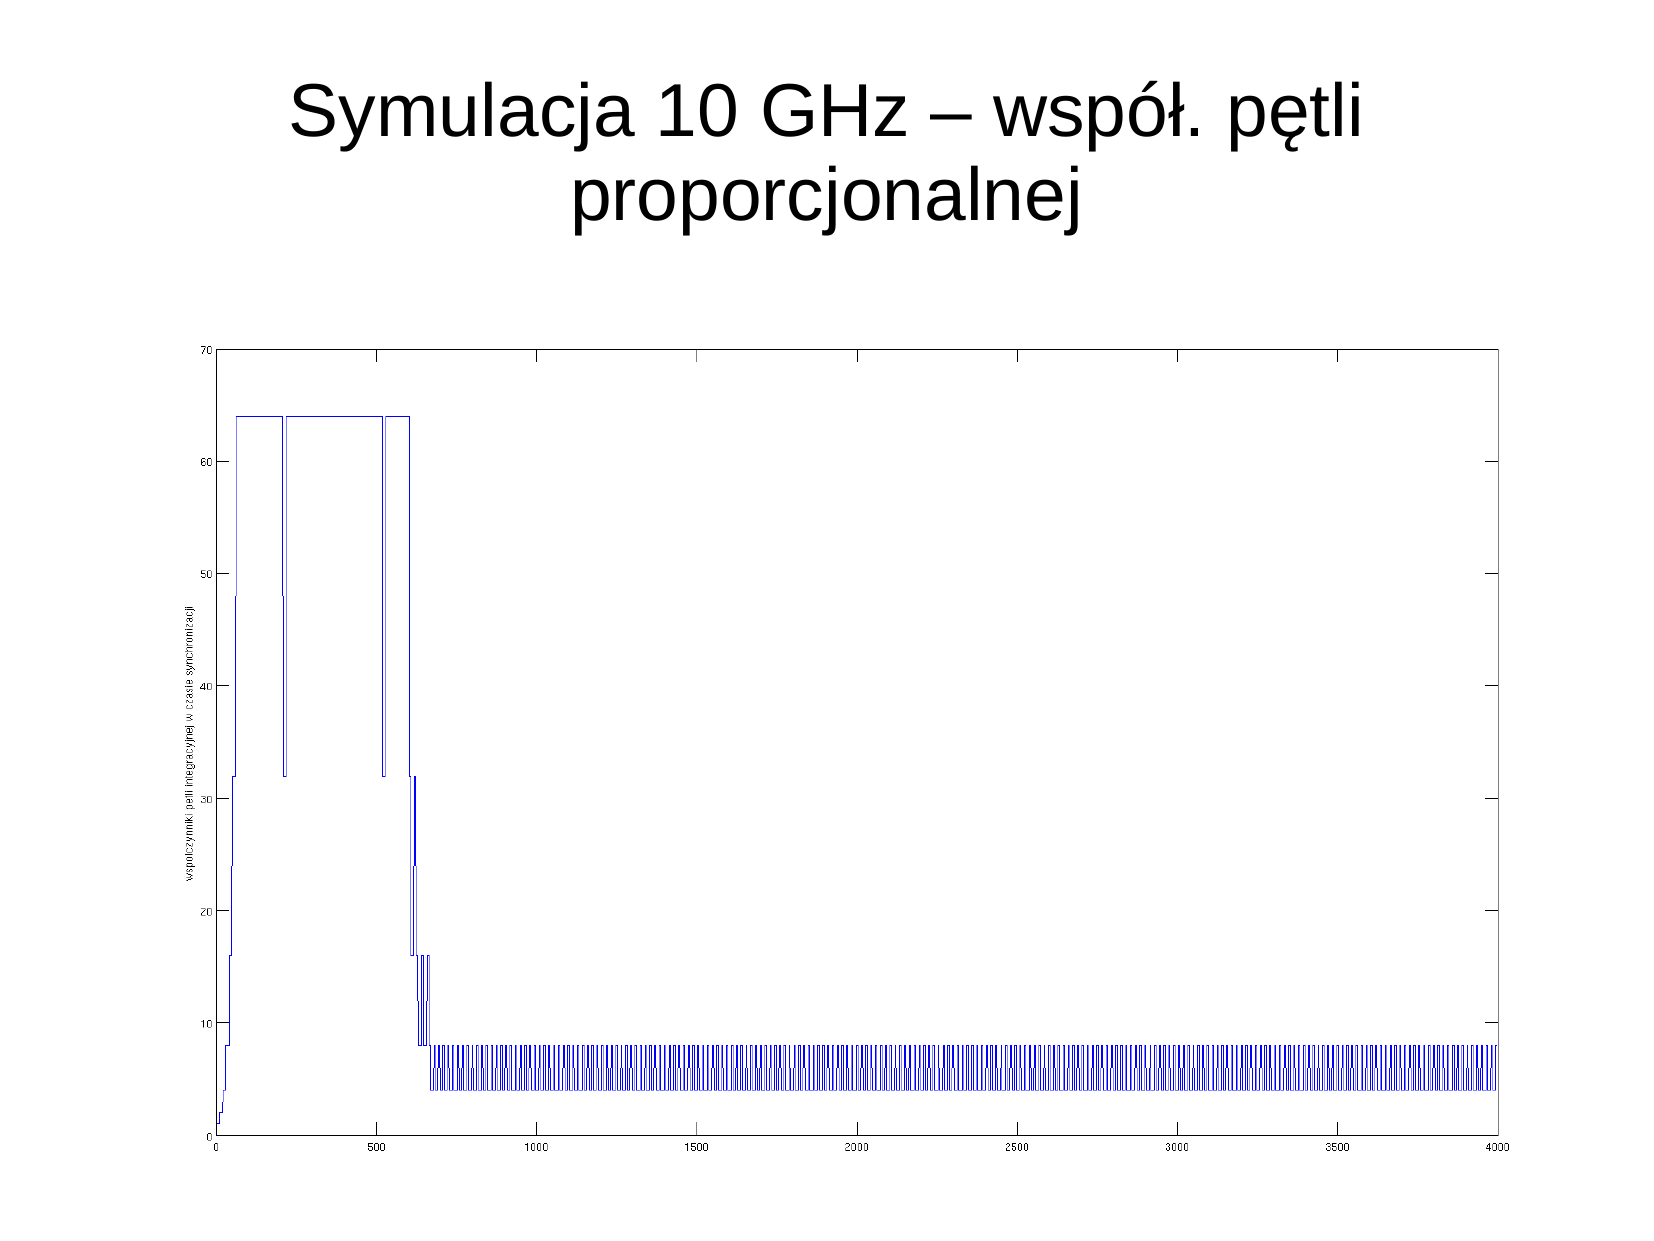

# Symulacja 10 GHz – współ. pętli proporcjonalnej